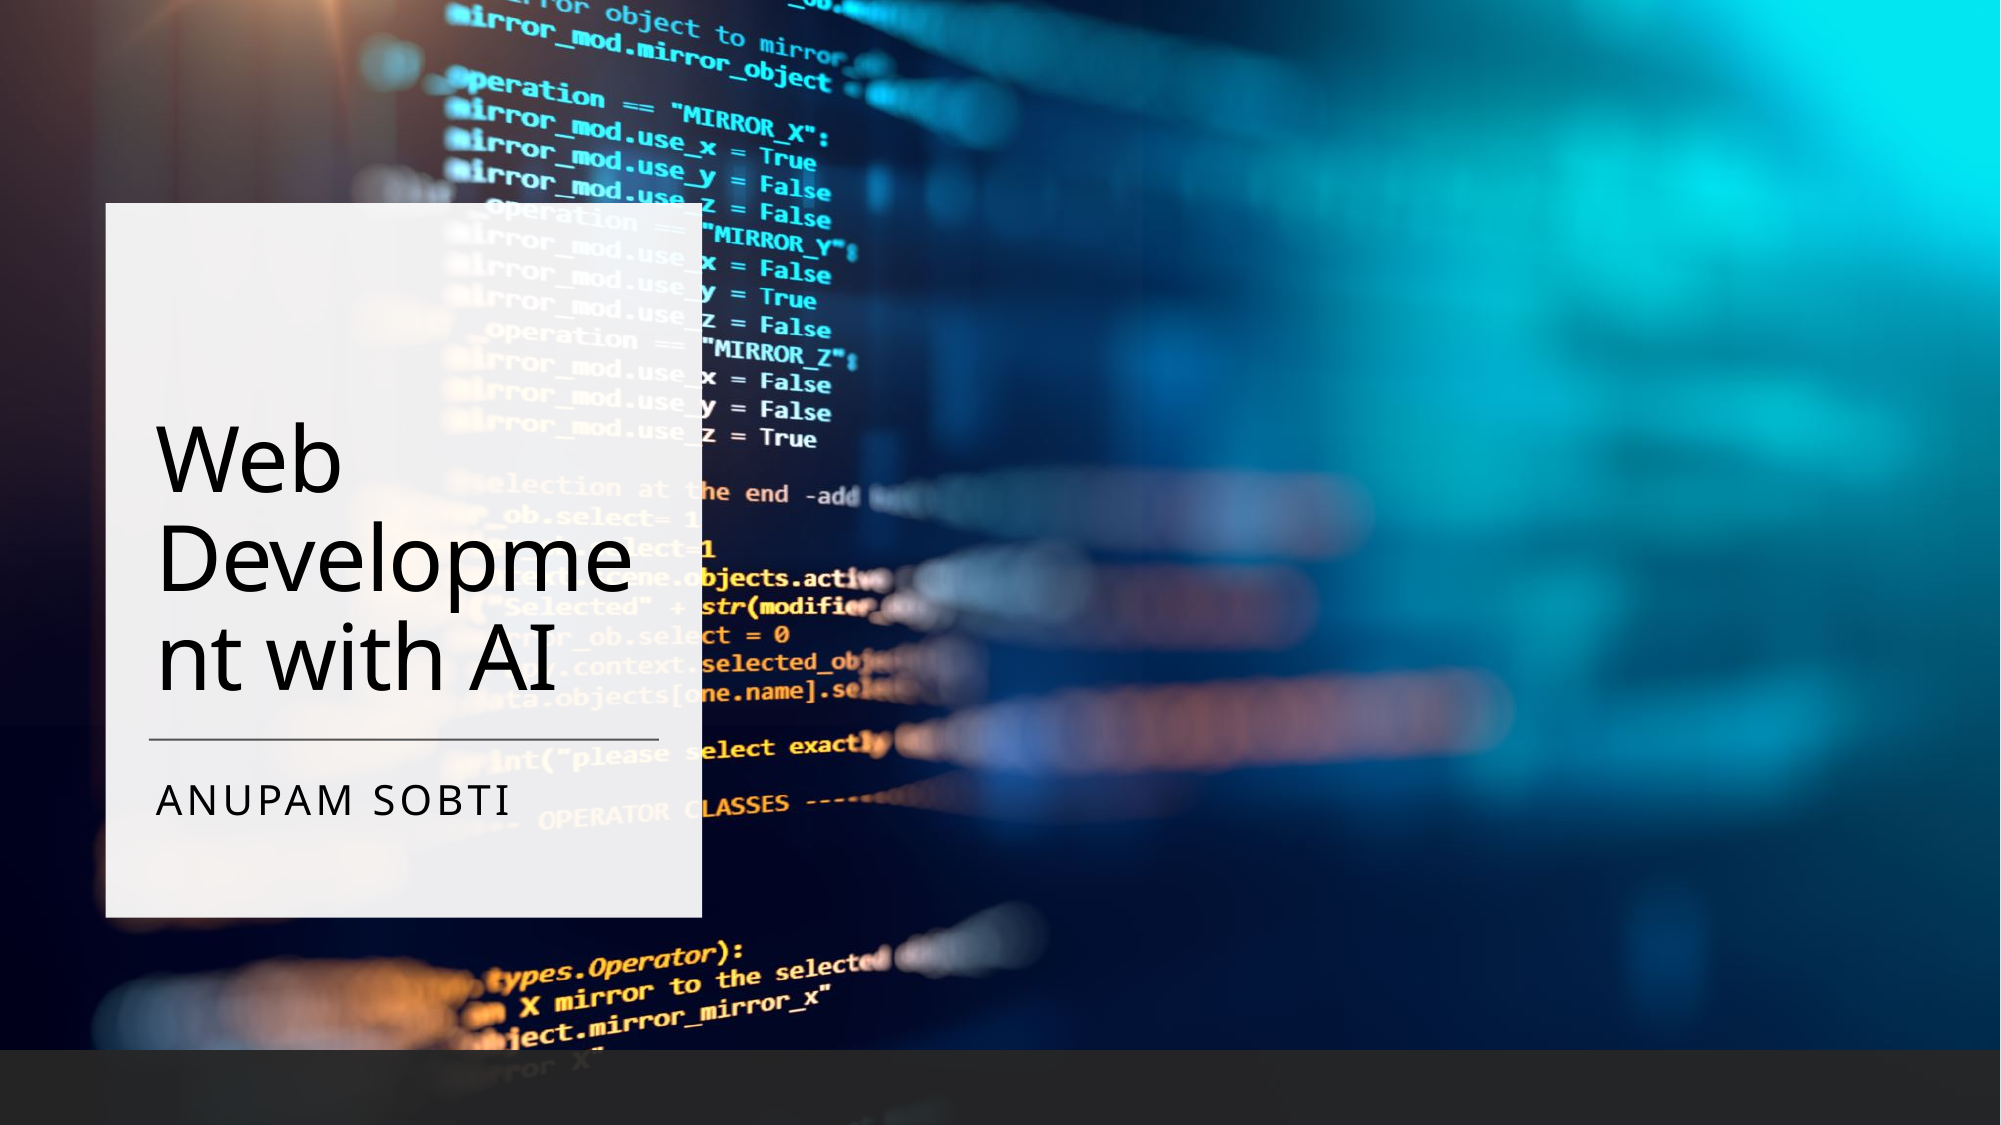

# Web Development with AI
Anupam Sobti